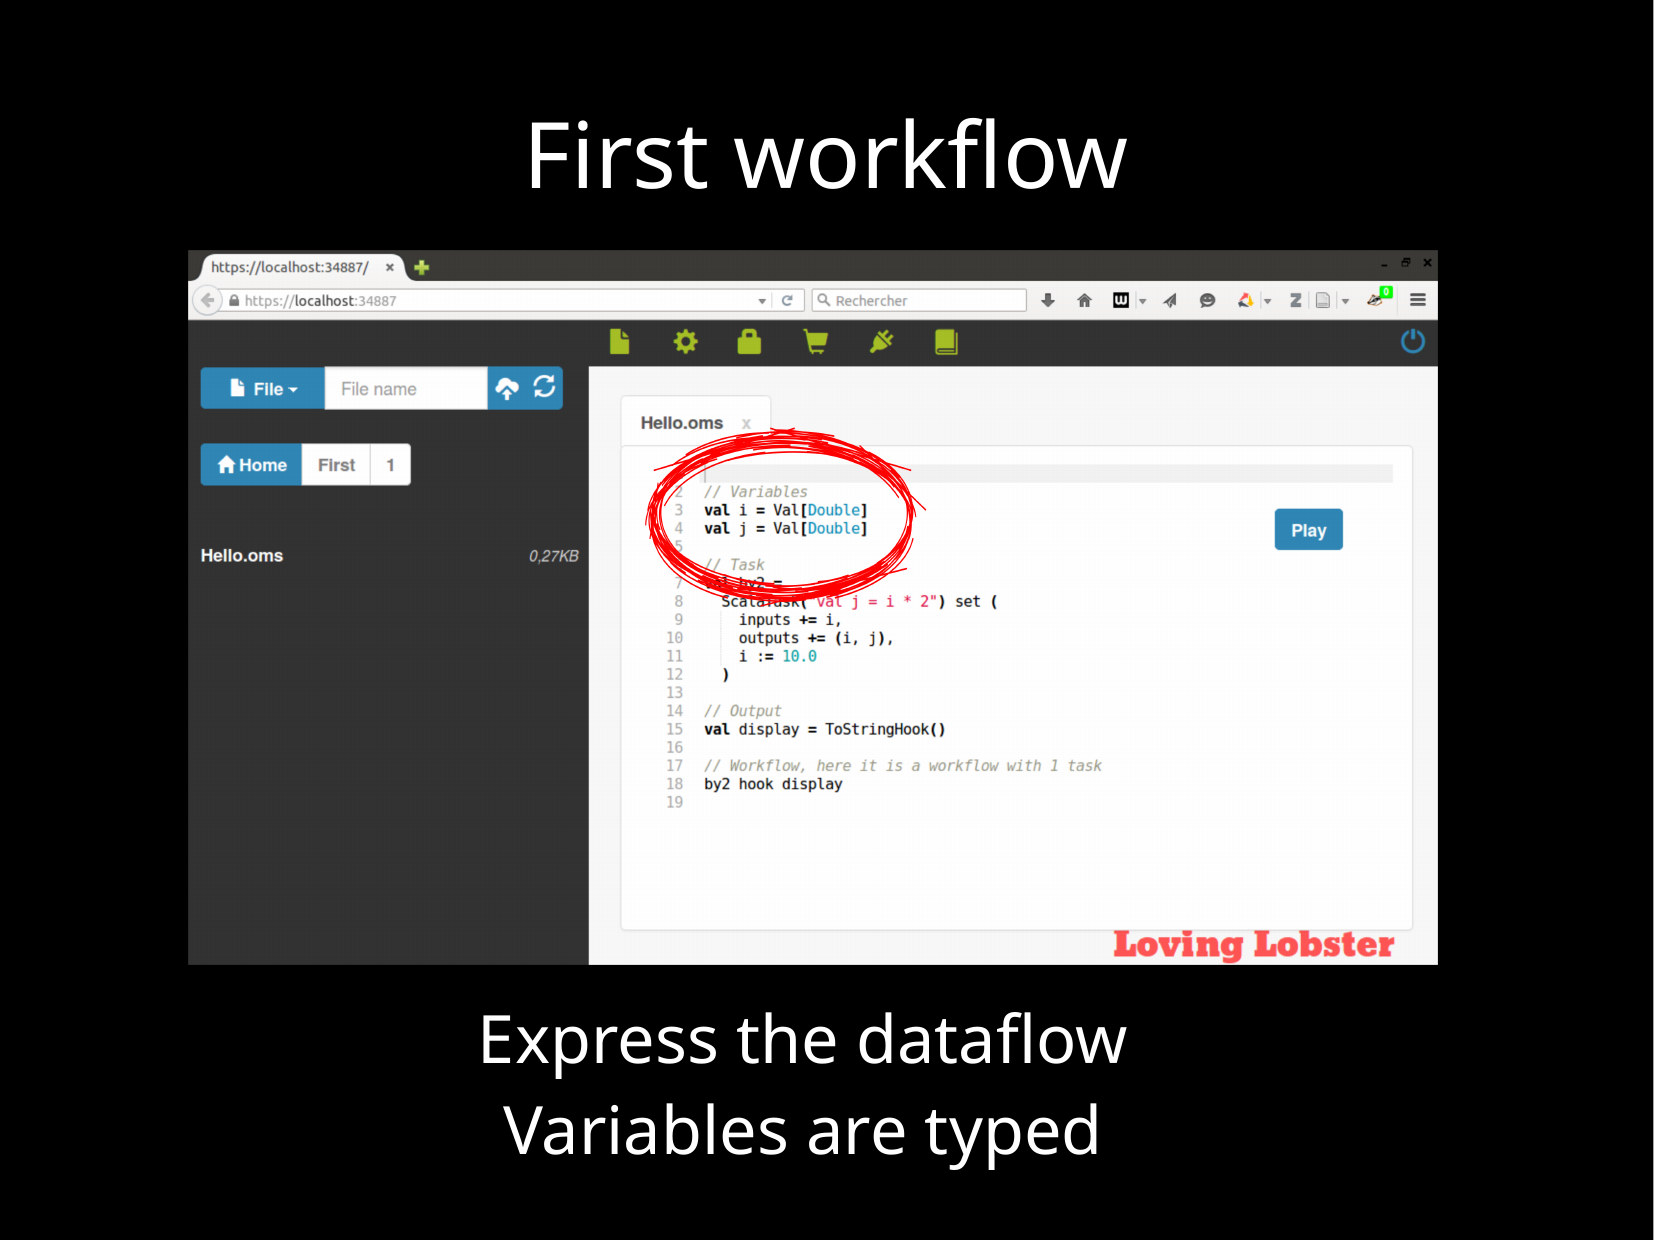

# First workflow
Express the dataflow
Variables are typed